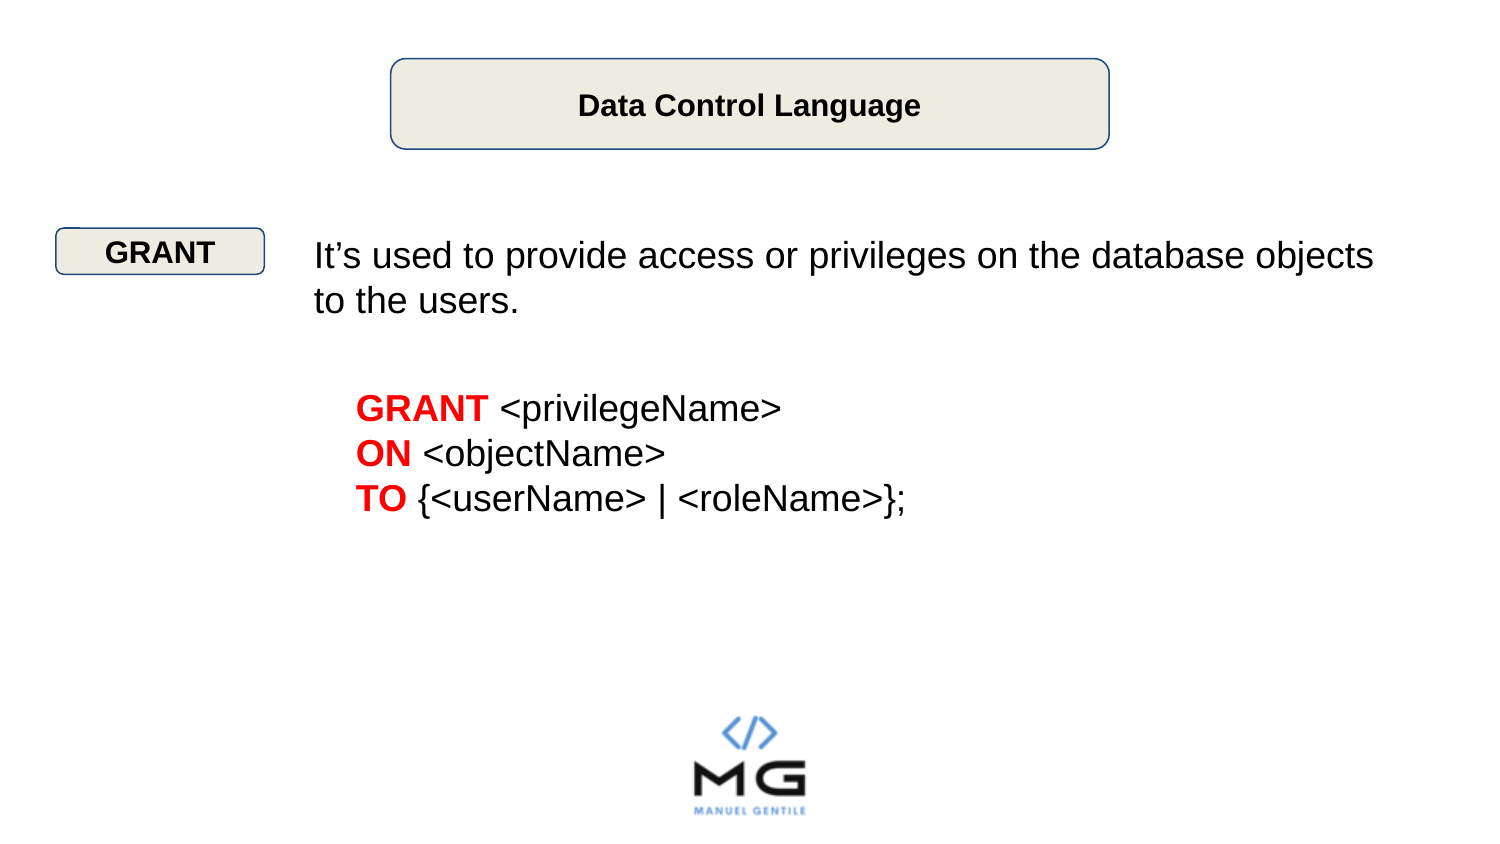

Data Control Language
It’s used to provide access or privileges on the database objects to the users.
GRANT
GRANT <privilegeName>
ON <objectName>
TO {<userName> | <roleName>};